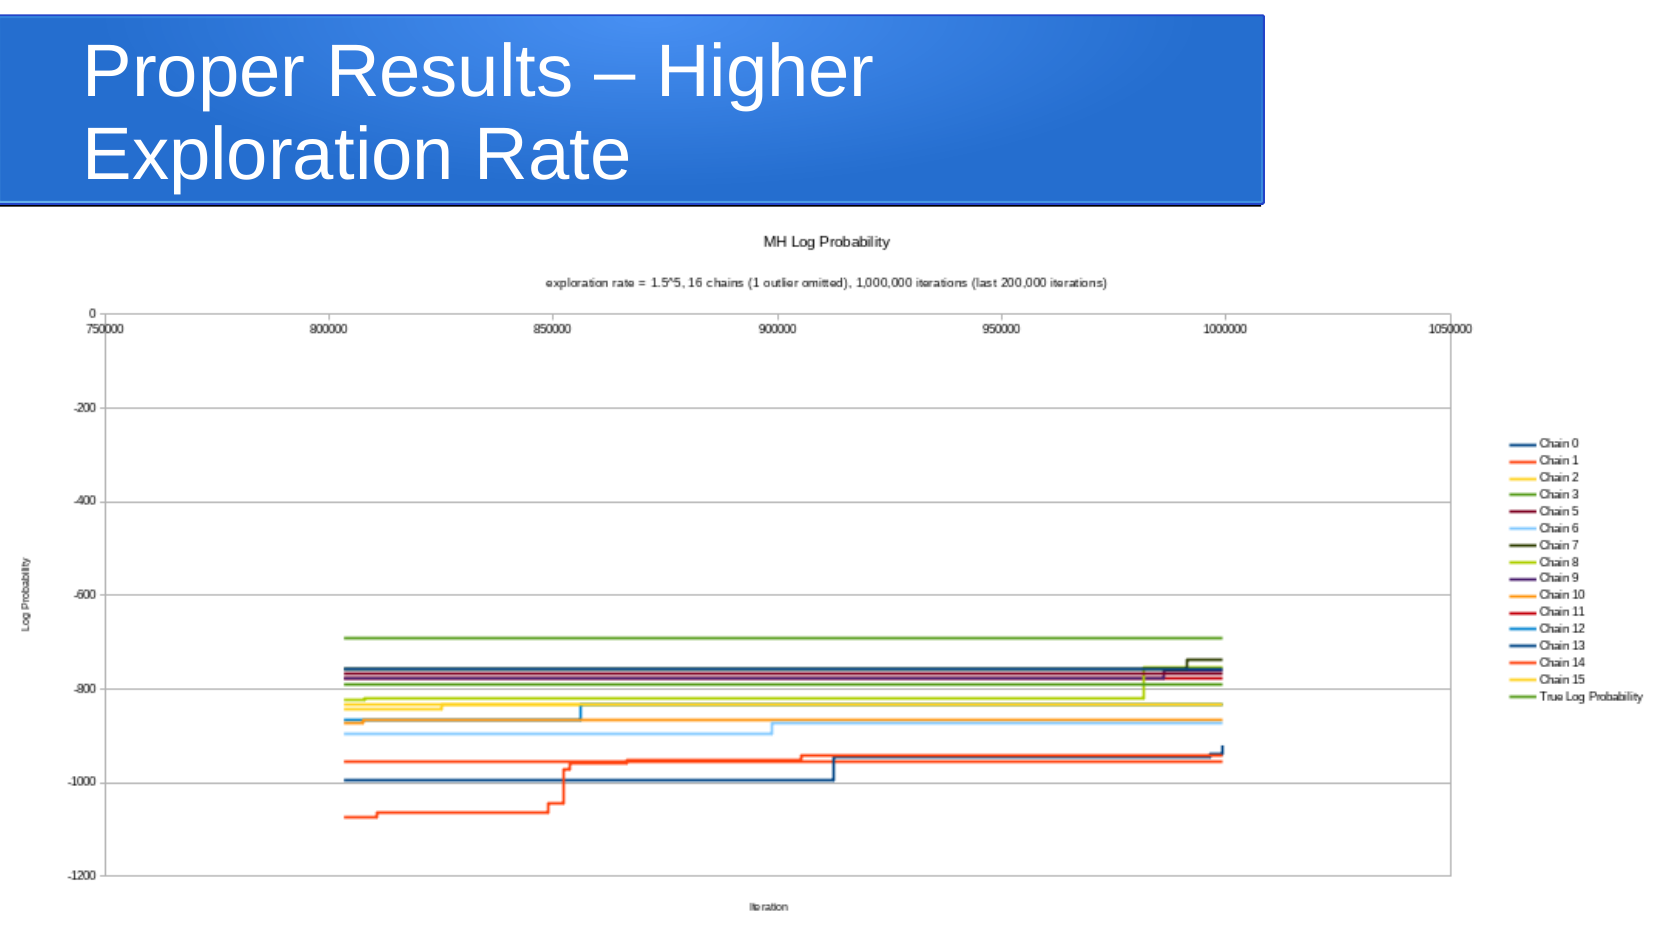

# Proper Results – Higher Exploration Rate